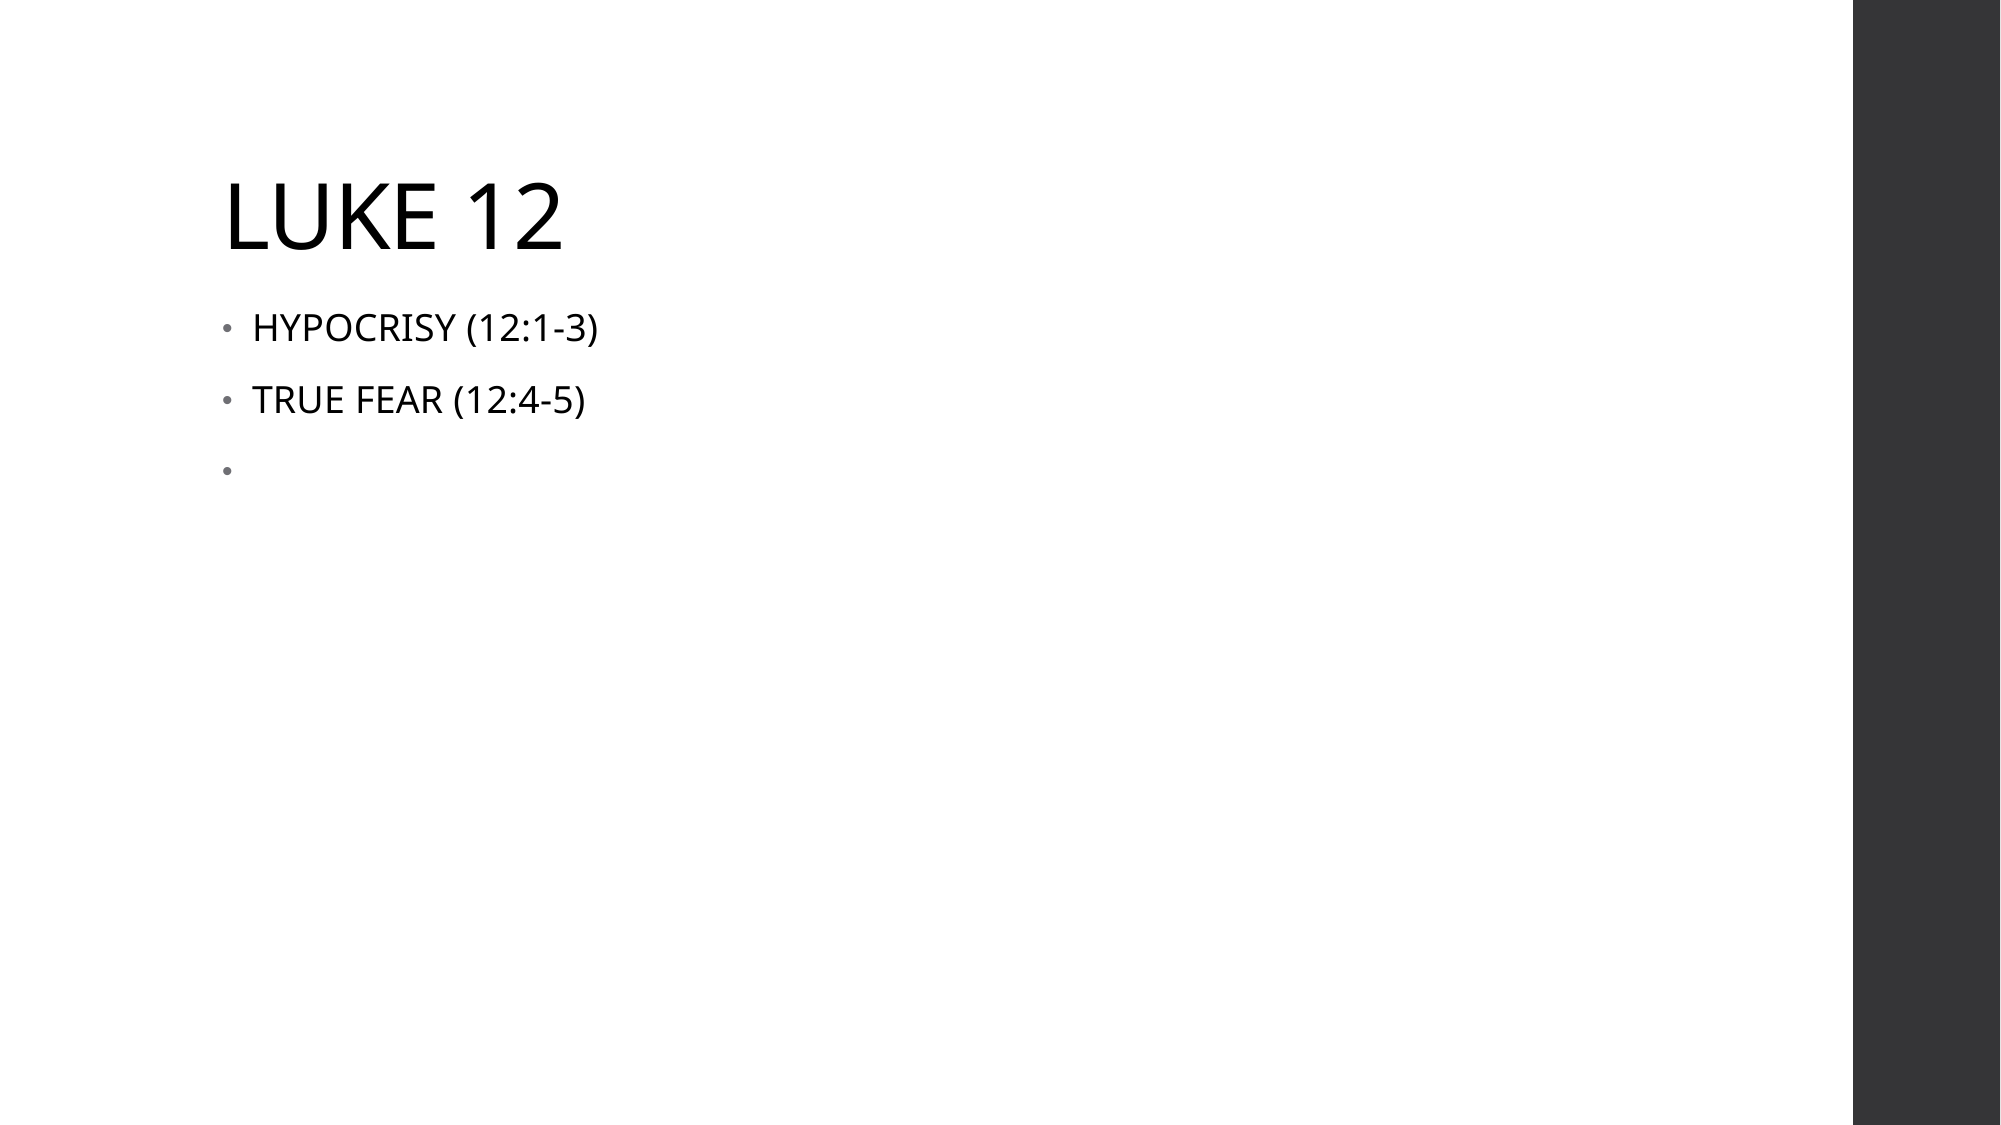

# LUKE 12
HYPOCRISY (12:1-3)
TRUE FEAR (12:4-5)